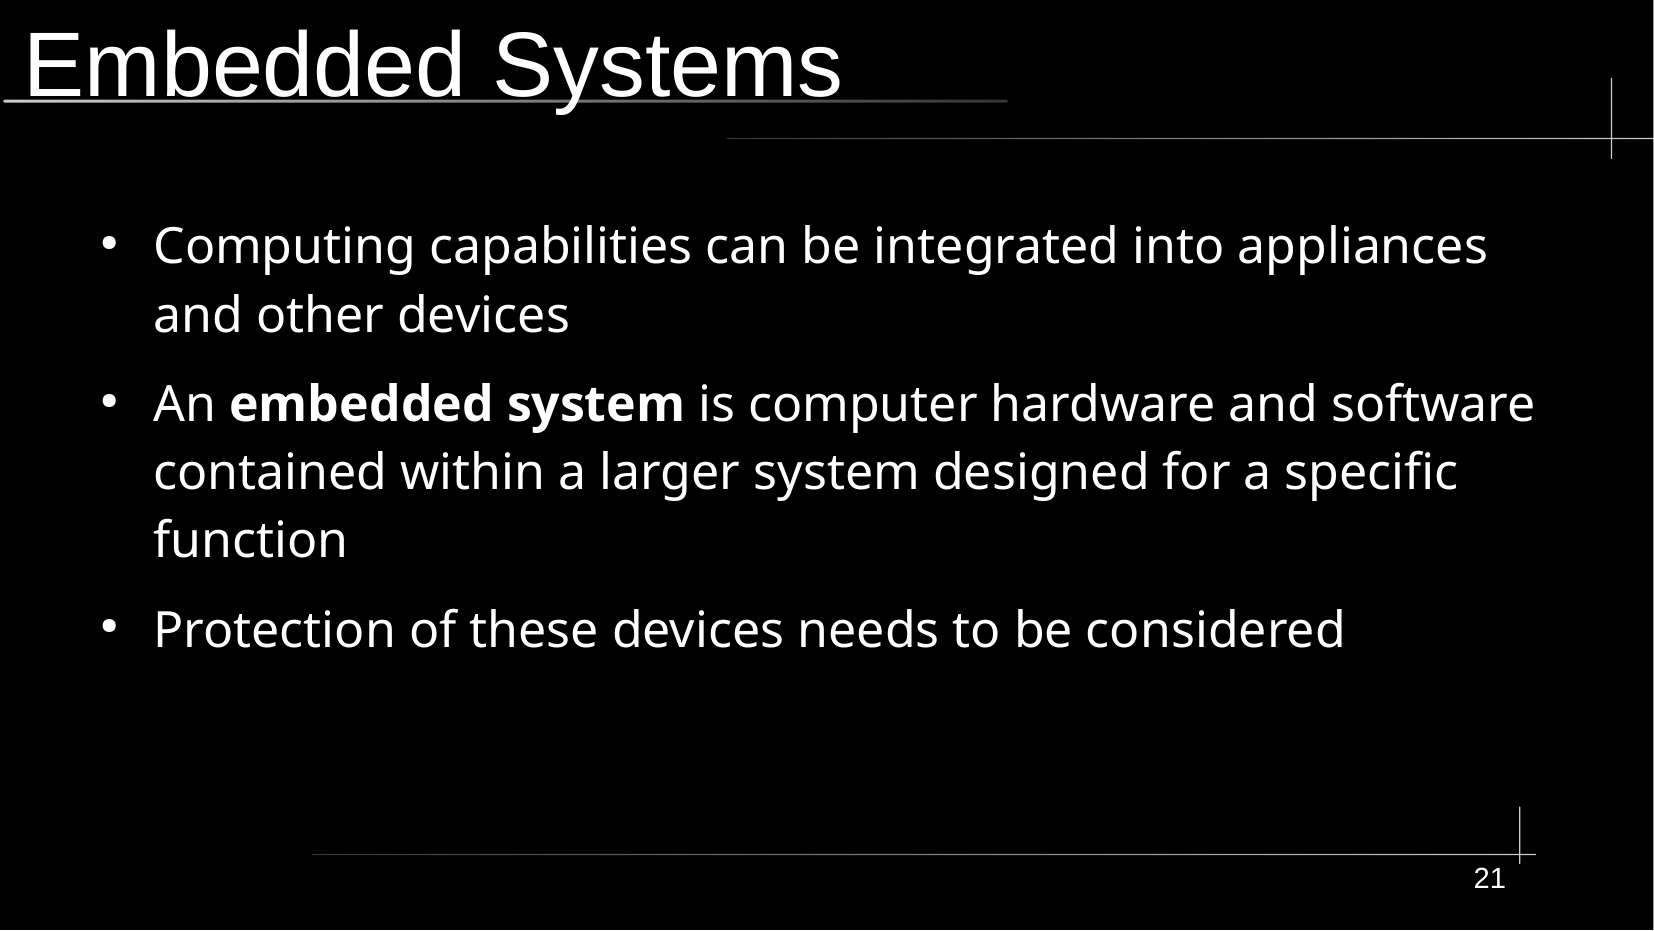

# Embedded Systems
Computing capabilities can be integrated into appliances and other devices
An embedded system is computer hardware and software contained within a larger system designed for a specific function
Protection of these devices needs to be considered
21